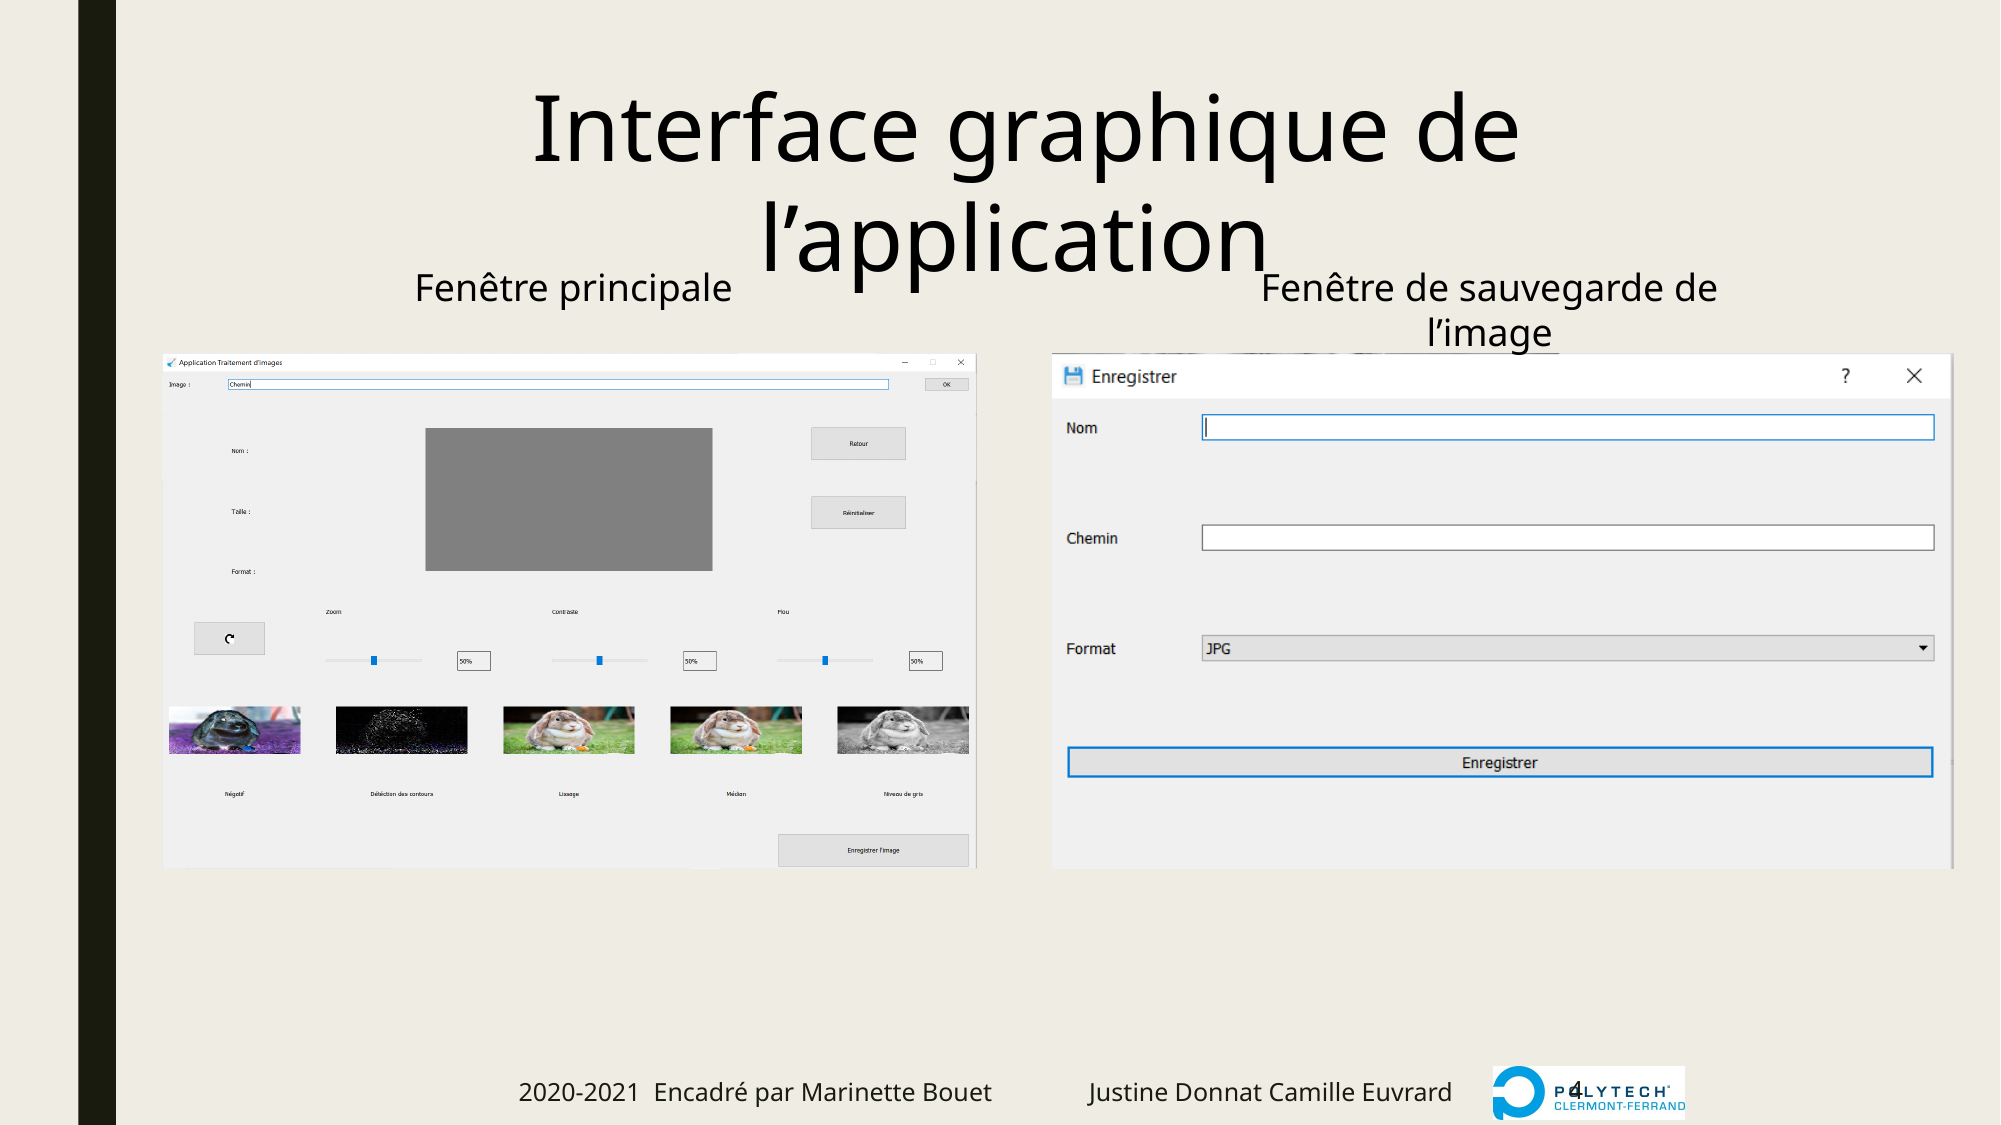

Interface graphique de l’application
Fenêtre principale
Fenêtre de sauvegarde de l’image
2020-2021 Encadré par Marinette Bouet Justine Donnat Camille Euvrard
3